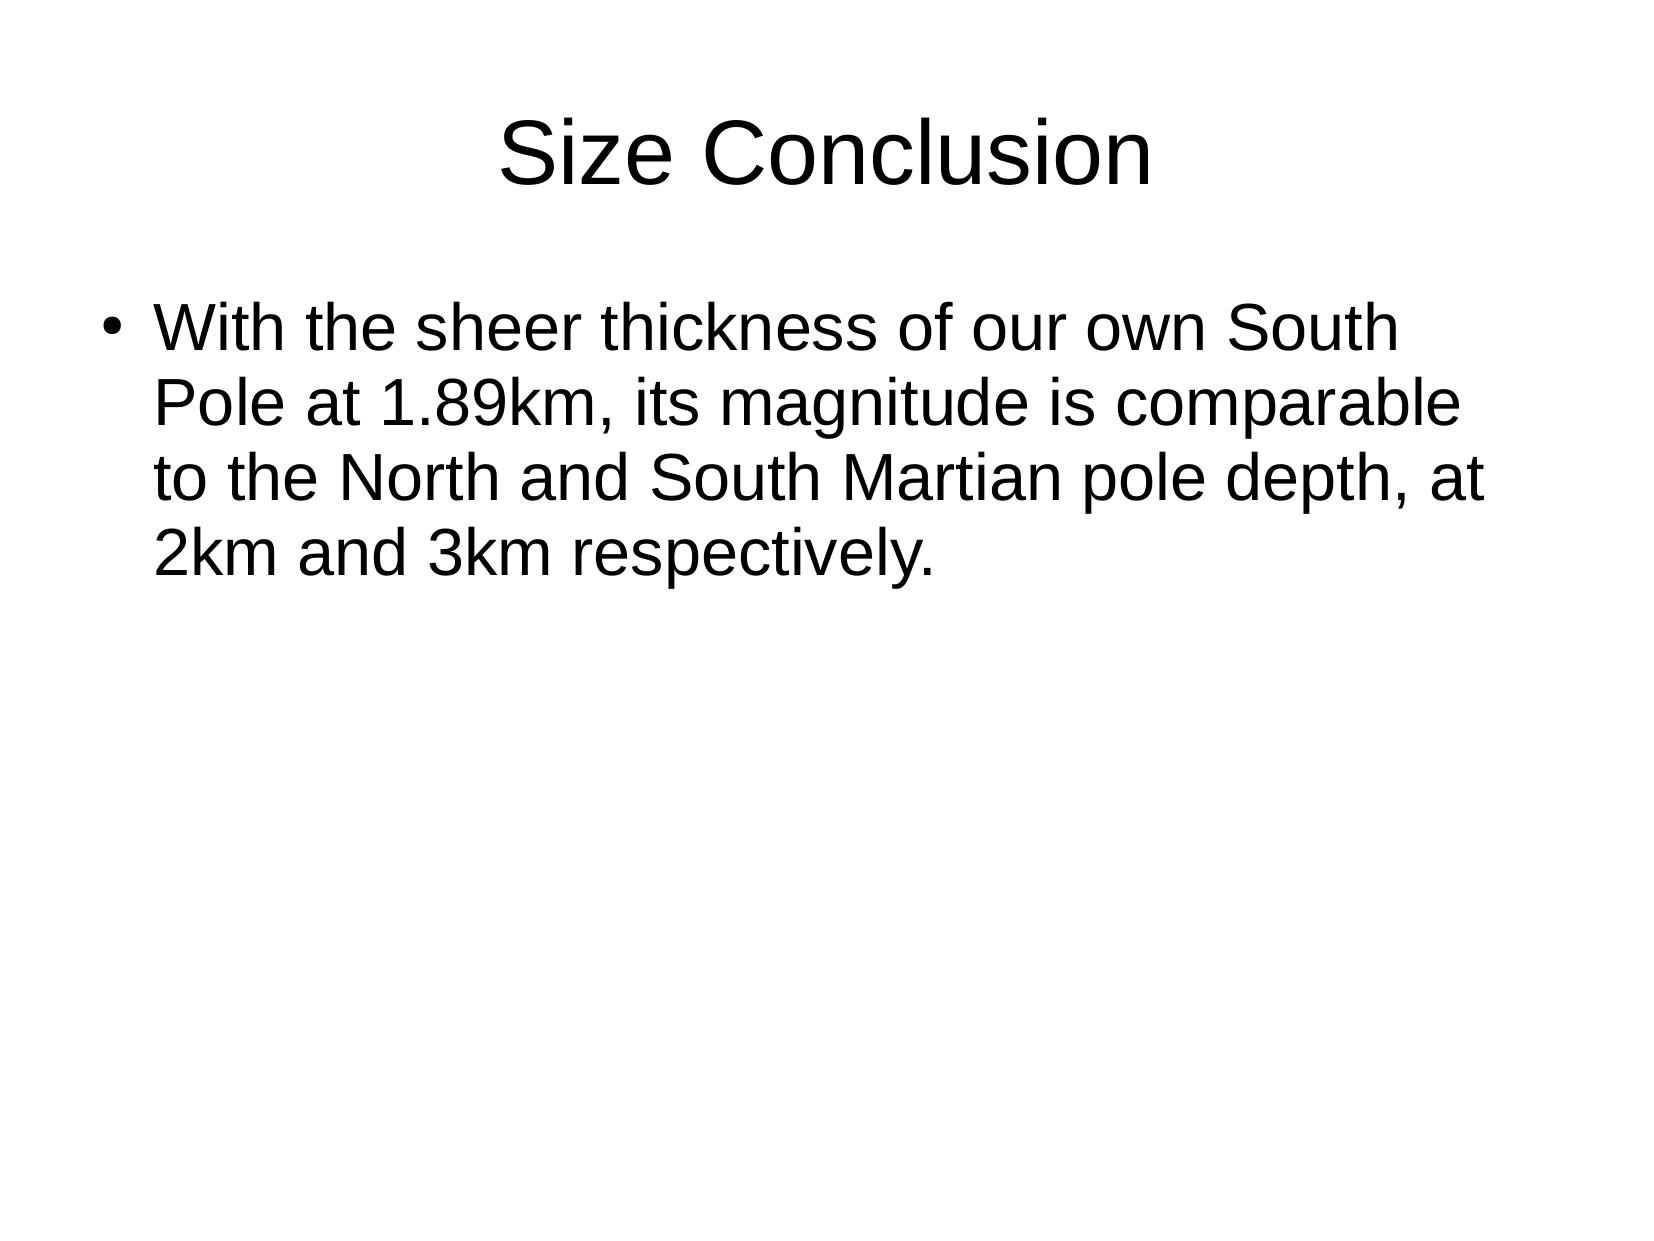

# Size Conclusion
With the sheer thickness of our own South Pole at 1.89km, its magnitude is comparable to the North and South Martian pole depth, at 2km and 3km respectively.